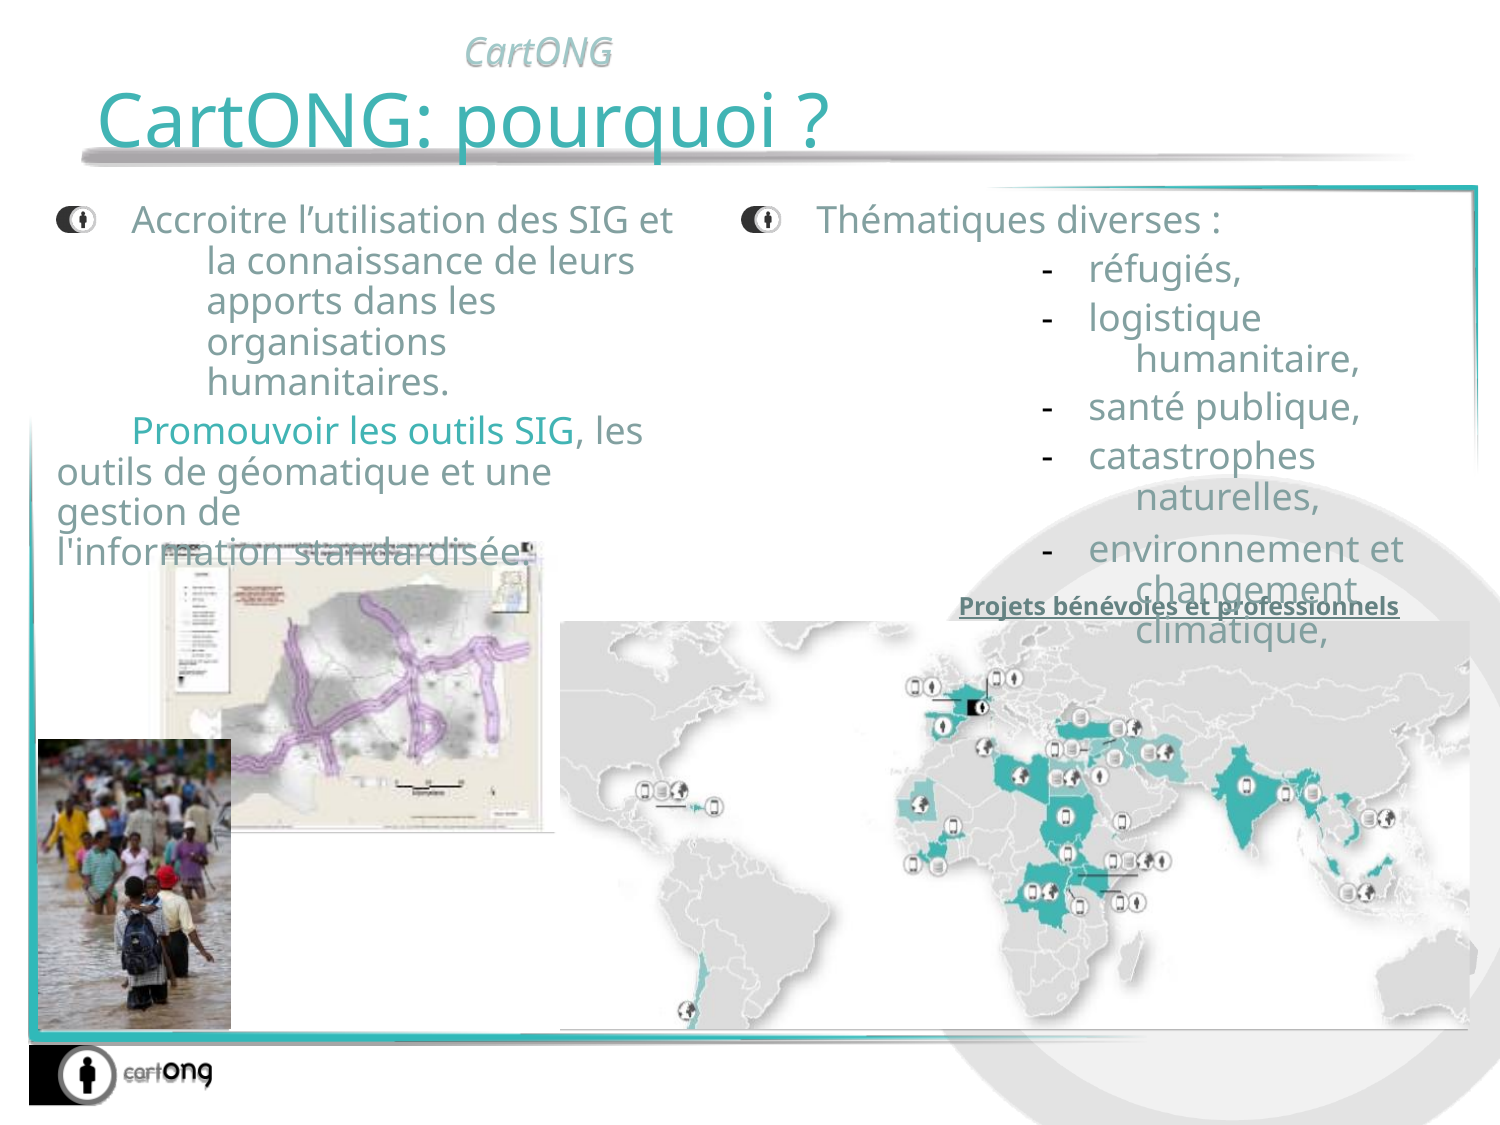

# CartONG
CartONG: pourquoi ?
Accroitre l’utilisation des SIG et la connaissance de leurs apports dans les organisations humanitaires.
	Promouvoir les outils SIG, les 	outils de géomatique et une 	gestion de 	l'information standardisée.
Thématiques diverses :
réfugiés,
logistique humanitaire,
santé publique,
catastrophes naturelles,
environnement et changement climatique,
Projets bénévoles et professionnels